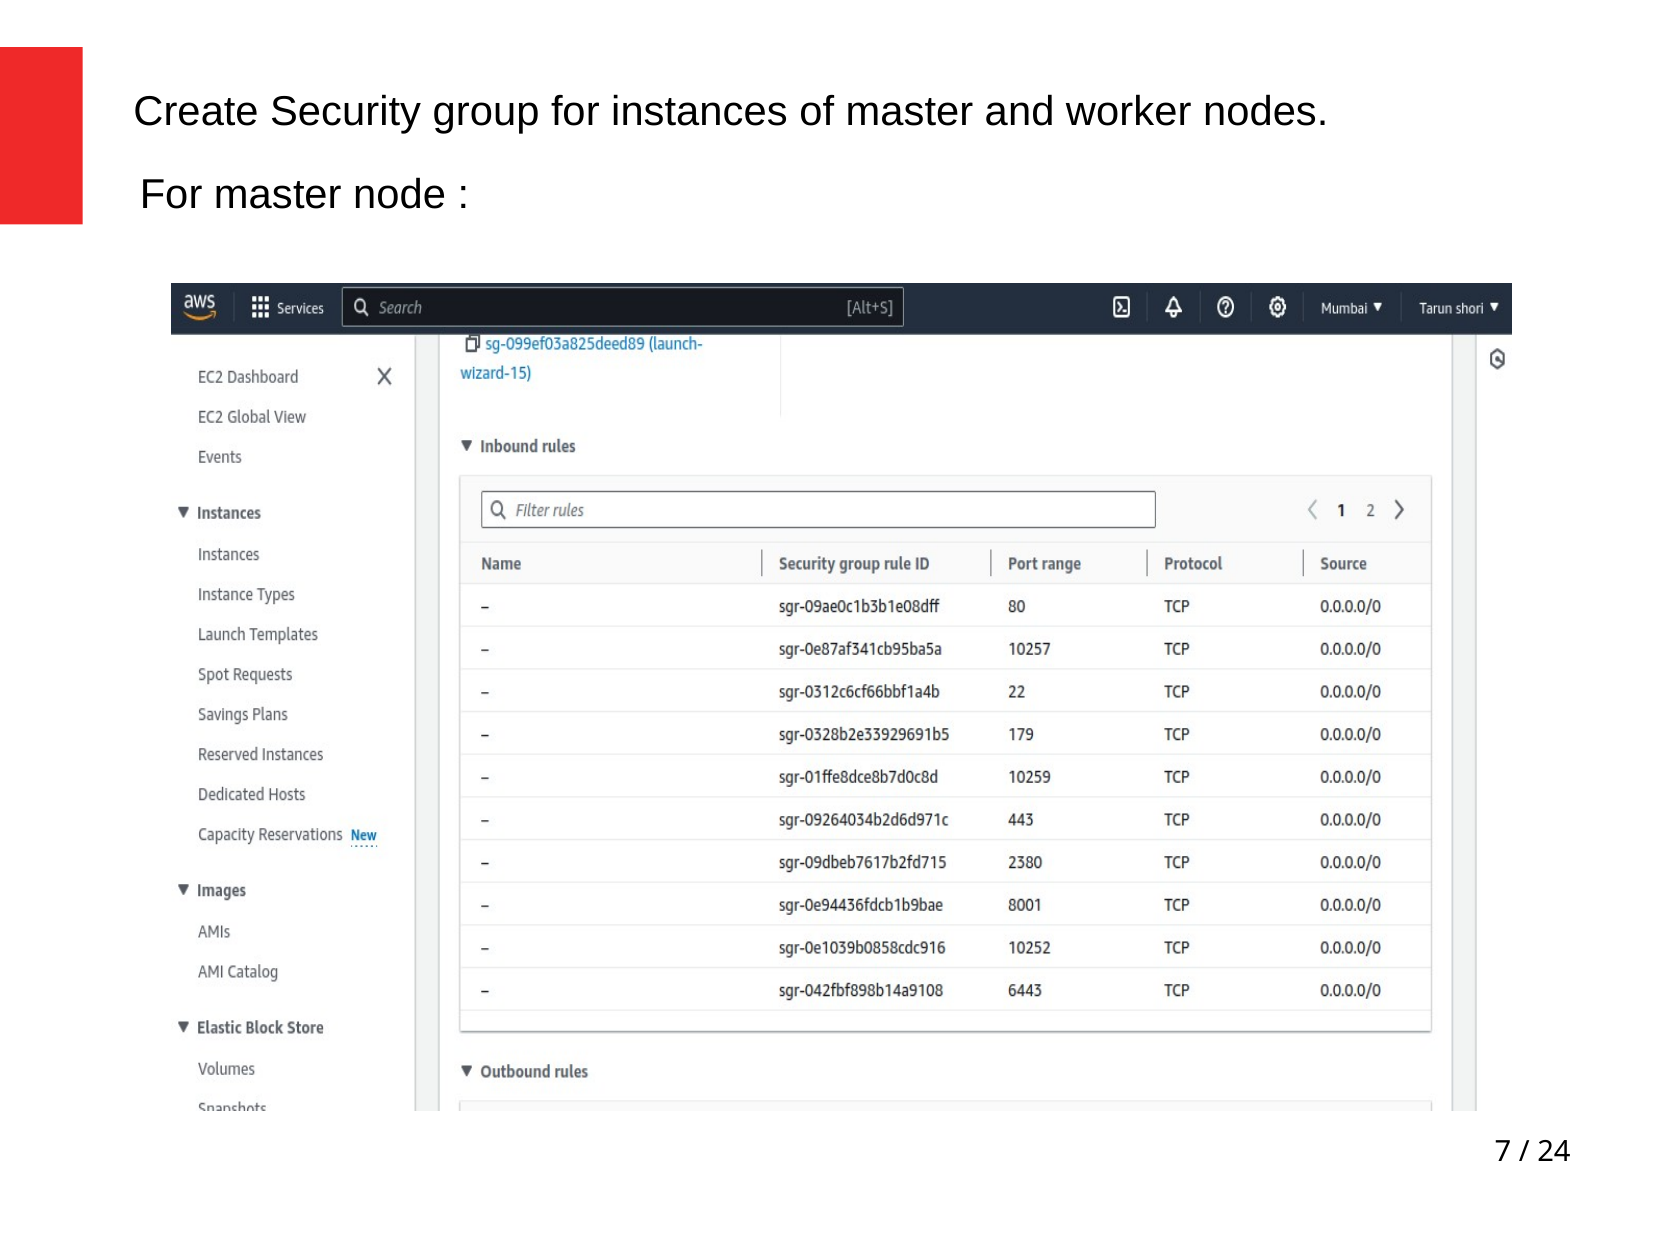

Create Security group for instances of master and worker nodes.
For master node :
7